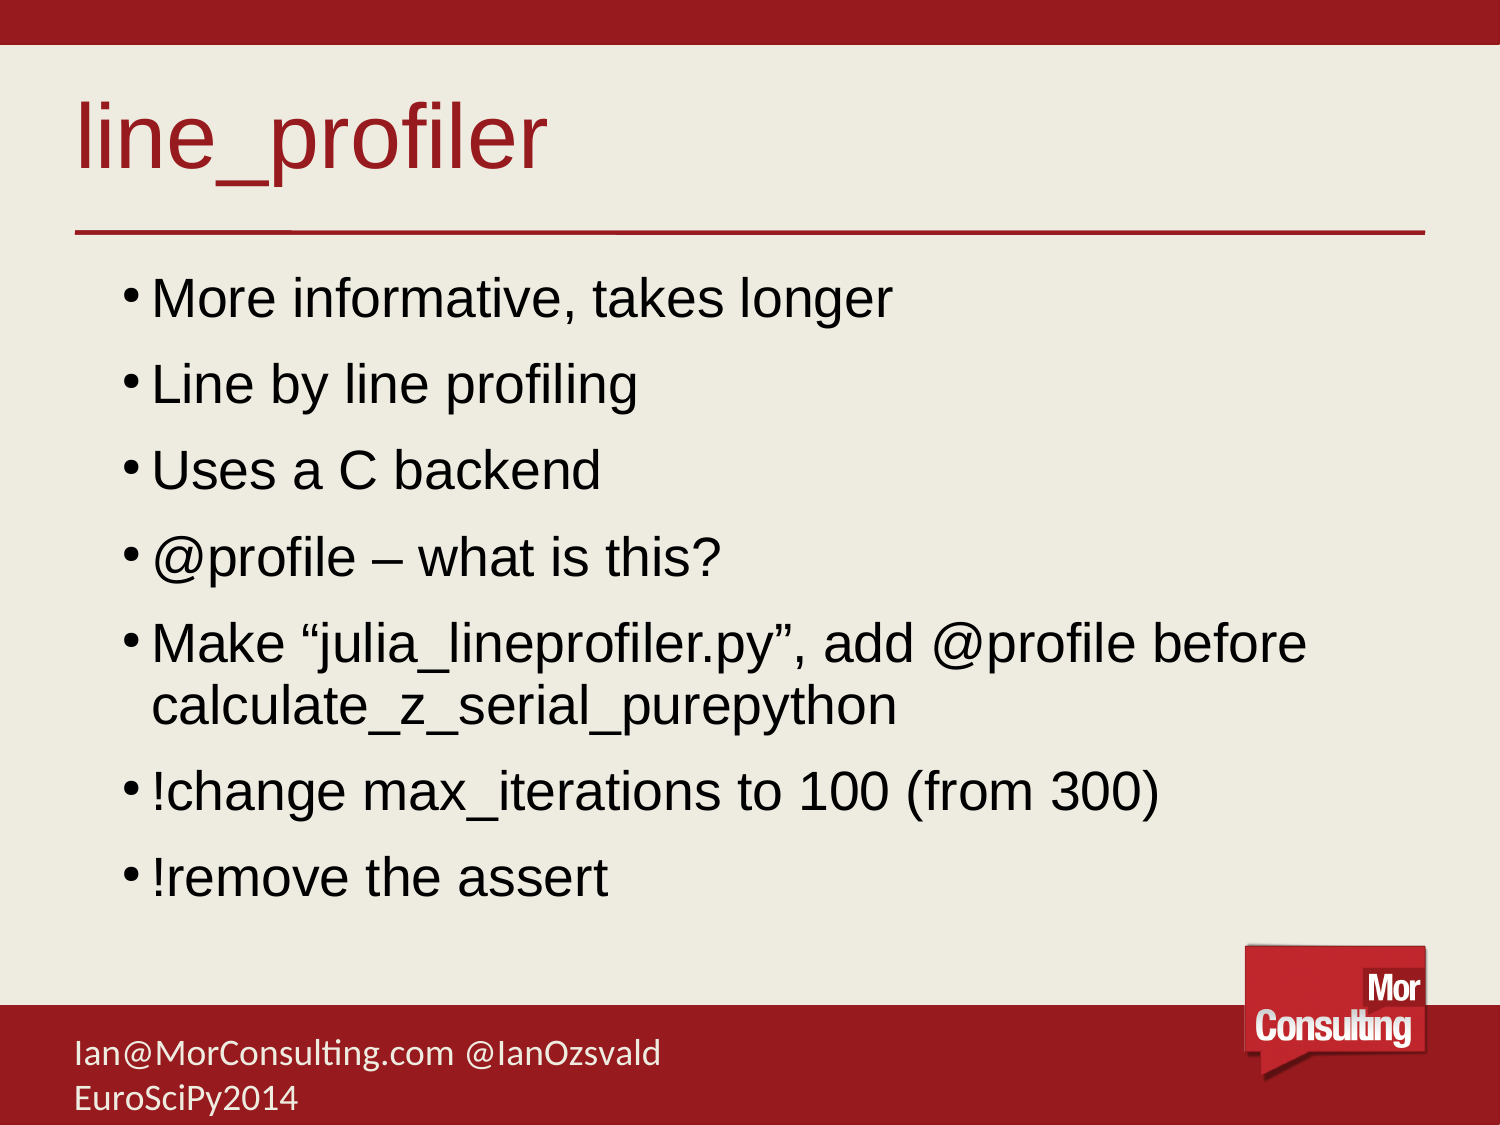

# line_profiler
More informative, takes longer
Line by line profiling
Uses a C backend
@profile – what is this?
Make “julia_lineprofiler.py”, add @profile before calculate_z_serial_purepython
!change max_iterations to 100 (from 300)
!remove the assert